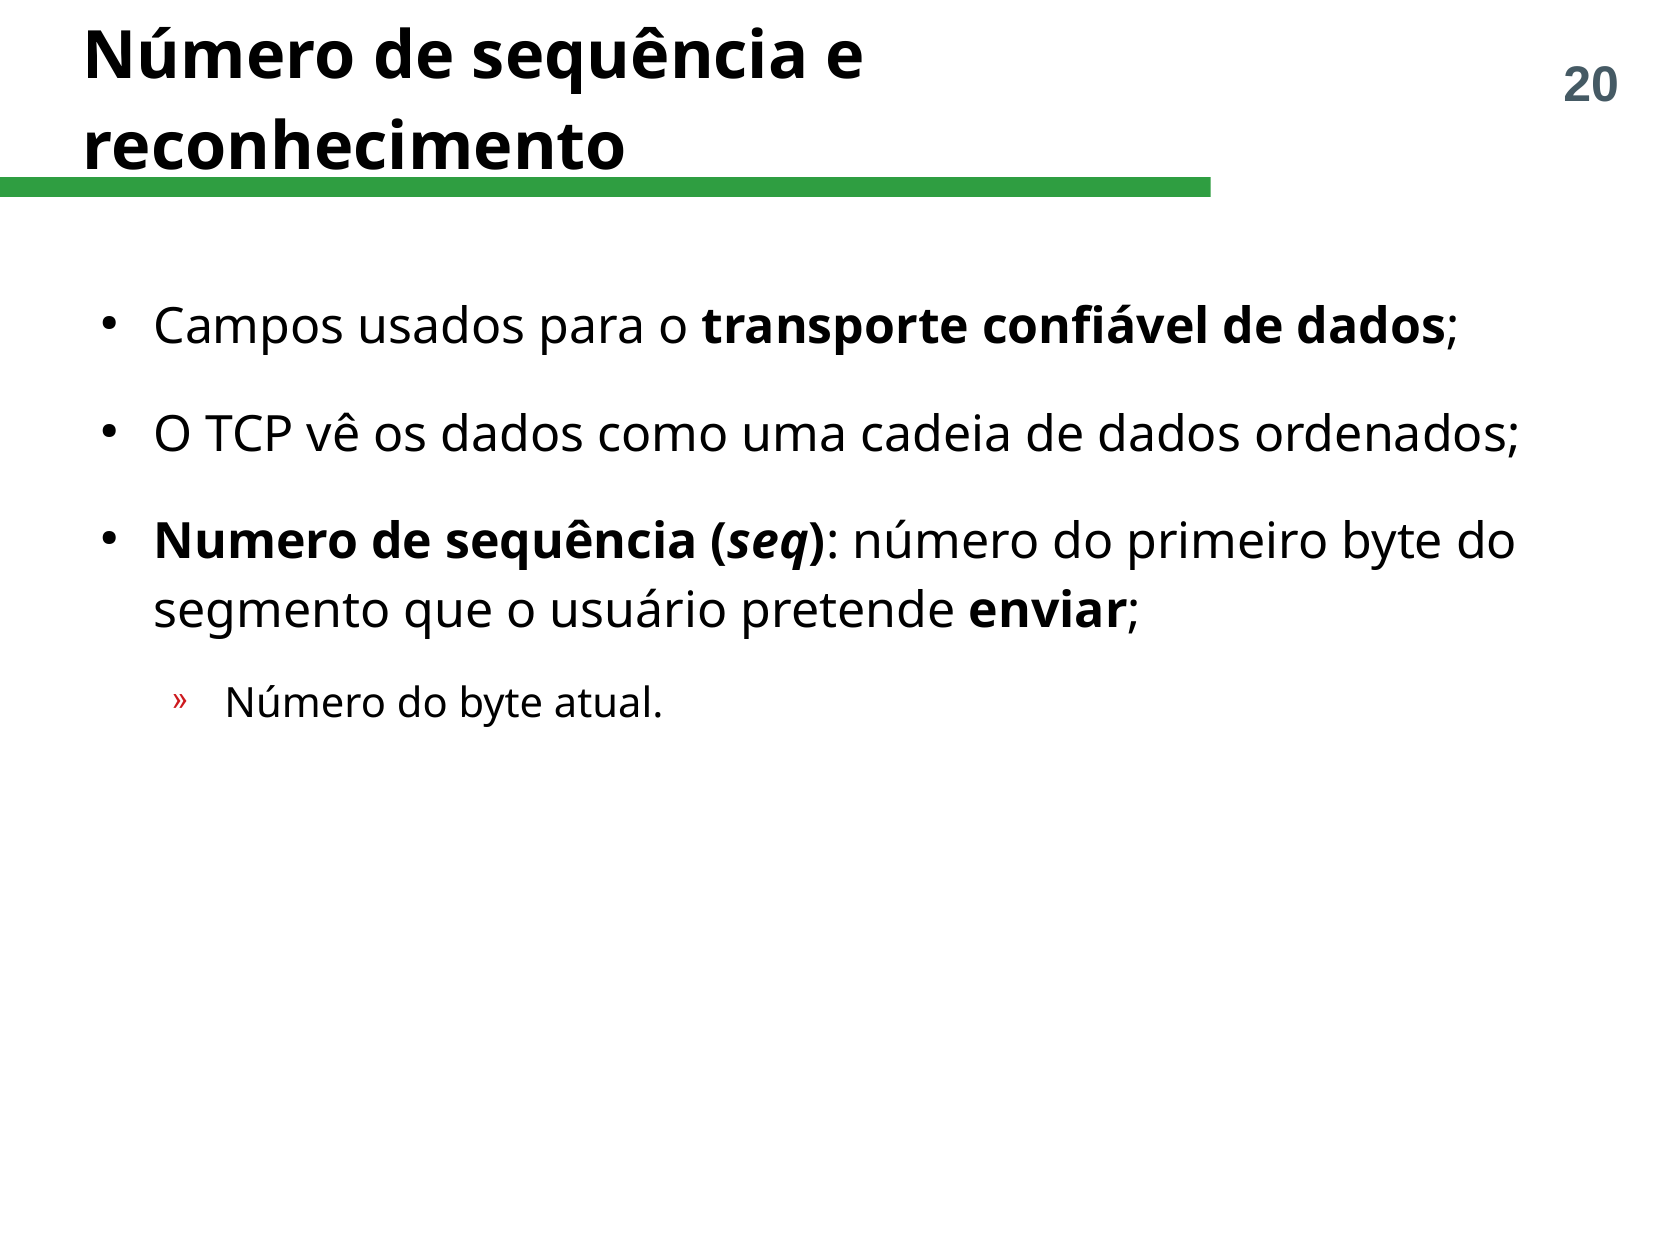

# Número de sequência e reconhecimento
Campos usados para o transporte confiável de dados;
O TCP vê os dados como uma cadeia de dados ordenados;
Numero de sequência (seq): número do primeiro byte do segmento que o usuário pretende enviar;
Número do byte atual.